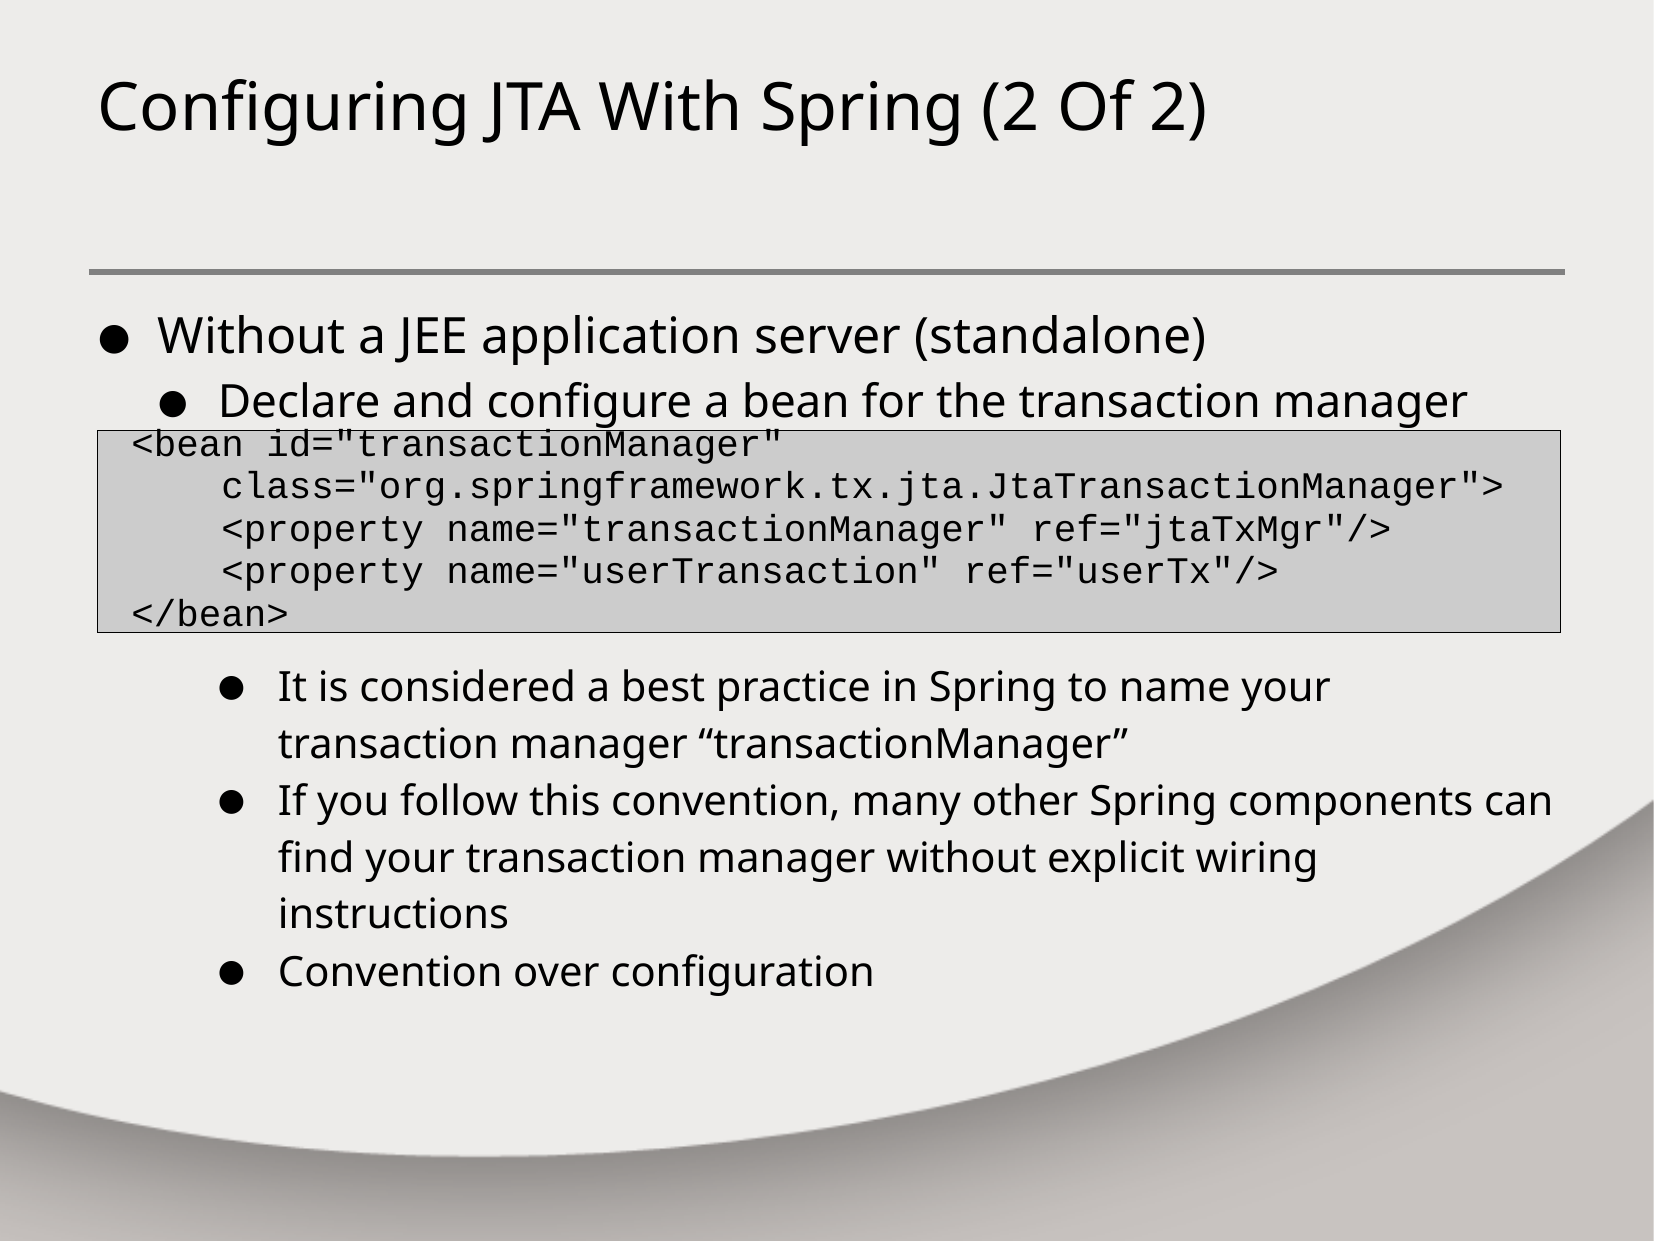

# Configuring JTA With Spring (2 Of 2)
Without a JEE application server (standalone)
Declare and configure a bean for the transaction manager
It is considered a best practice in Spring to name your transaction manager “transactionManager”
If you follow this convention, many other Spring components can find your transaction manager without explicit wiring instructions
Convention over configuration
<bean id="transactionManager"
 class="org.springframework.tx.jta.JtaTransactionManager">
 <property name="transactionManager" ref="jtaTxMgr"/>
 <property name="userTransaction" ref="userTx"/>
</bean>